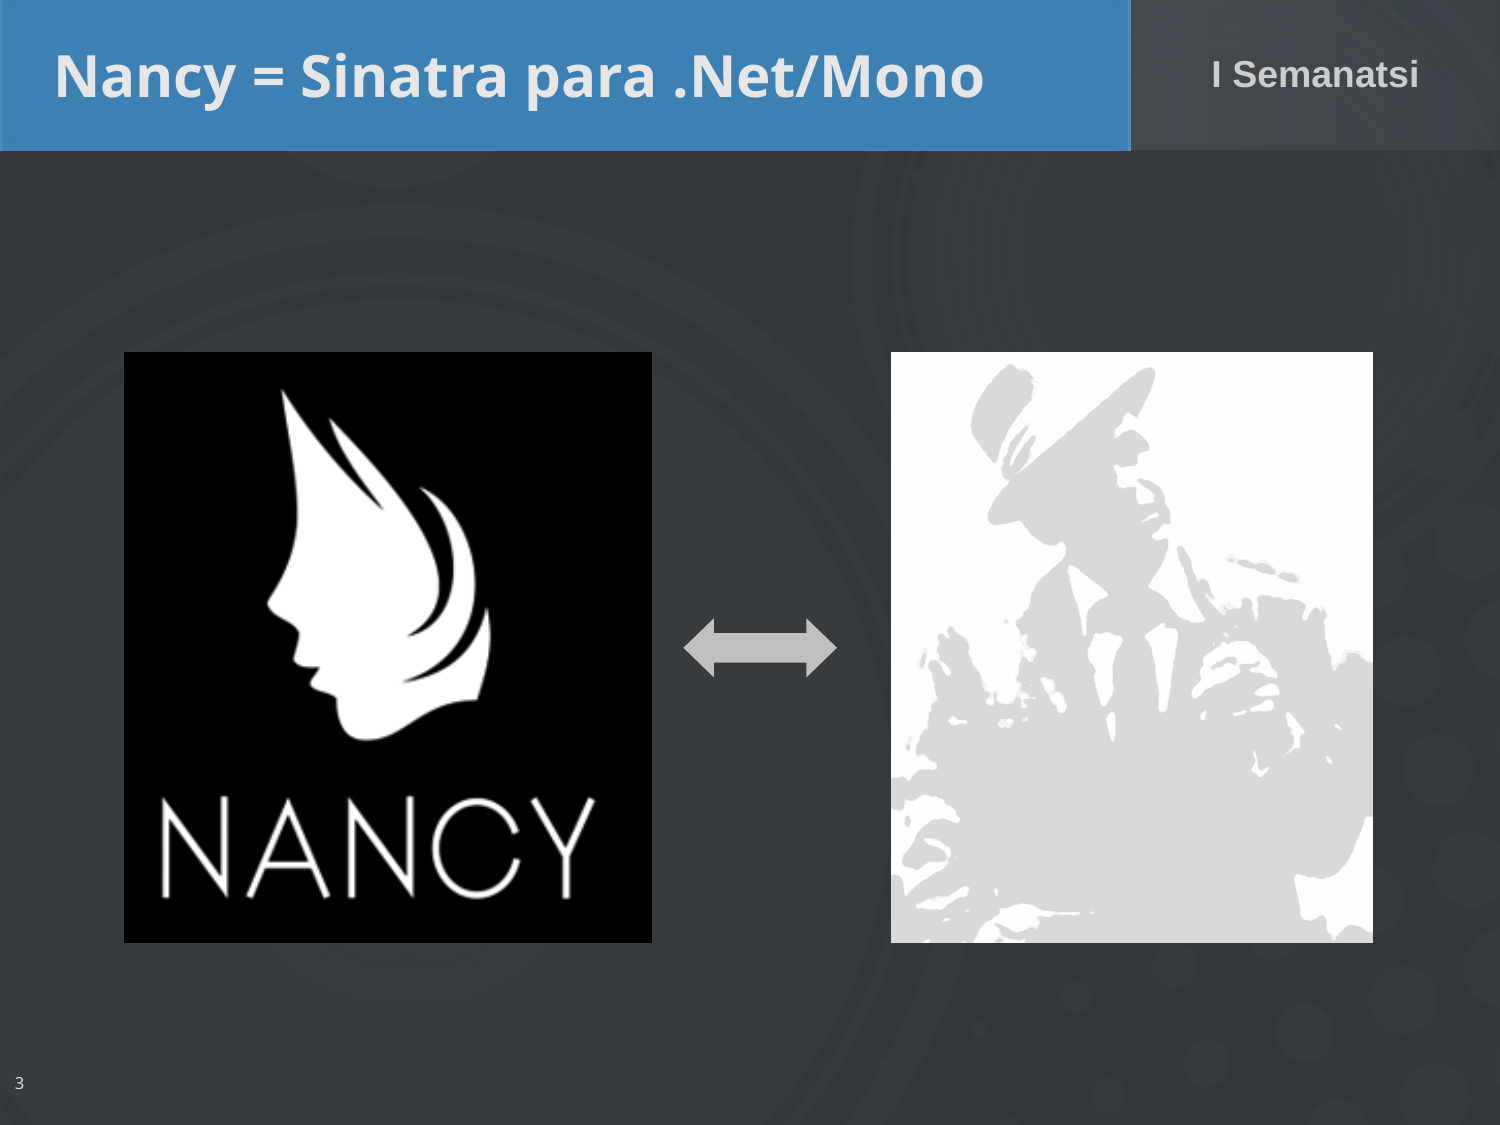

# Nancy = Sinatra para .Net/Mono
3